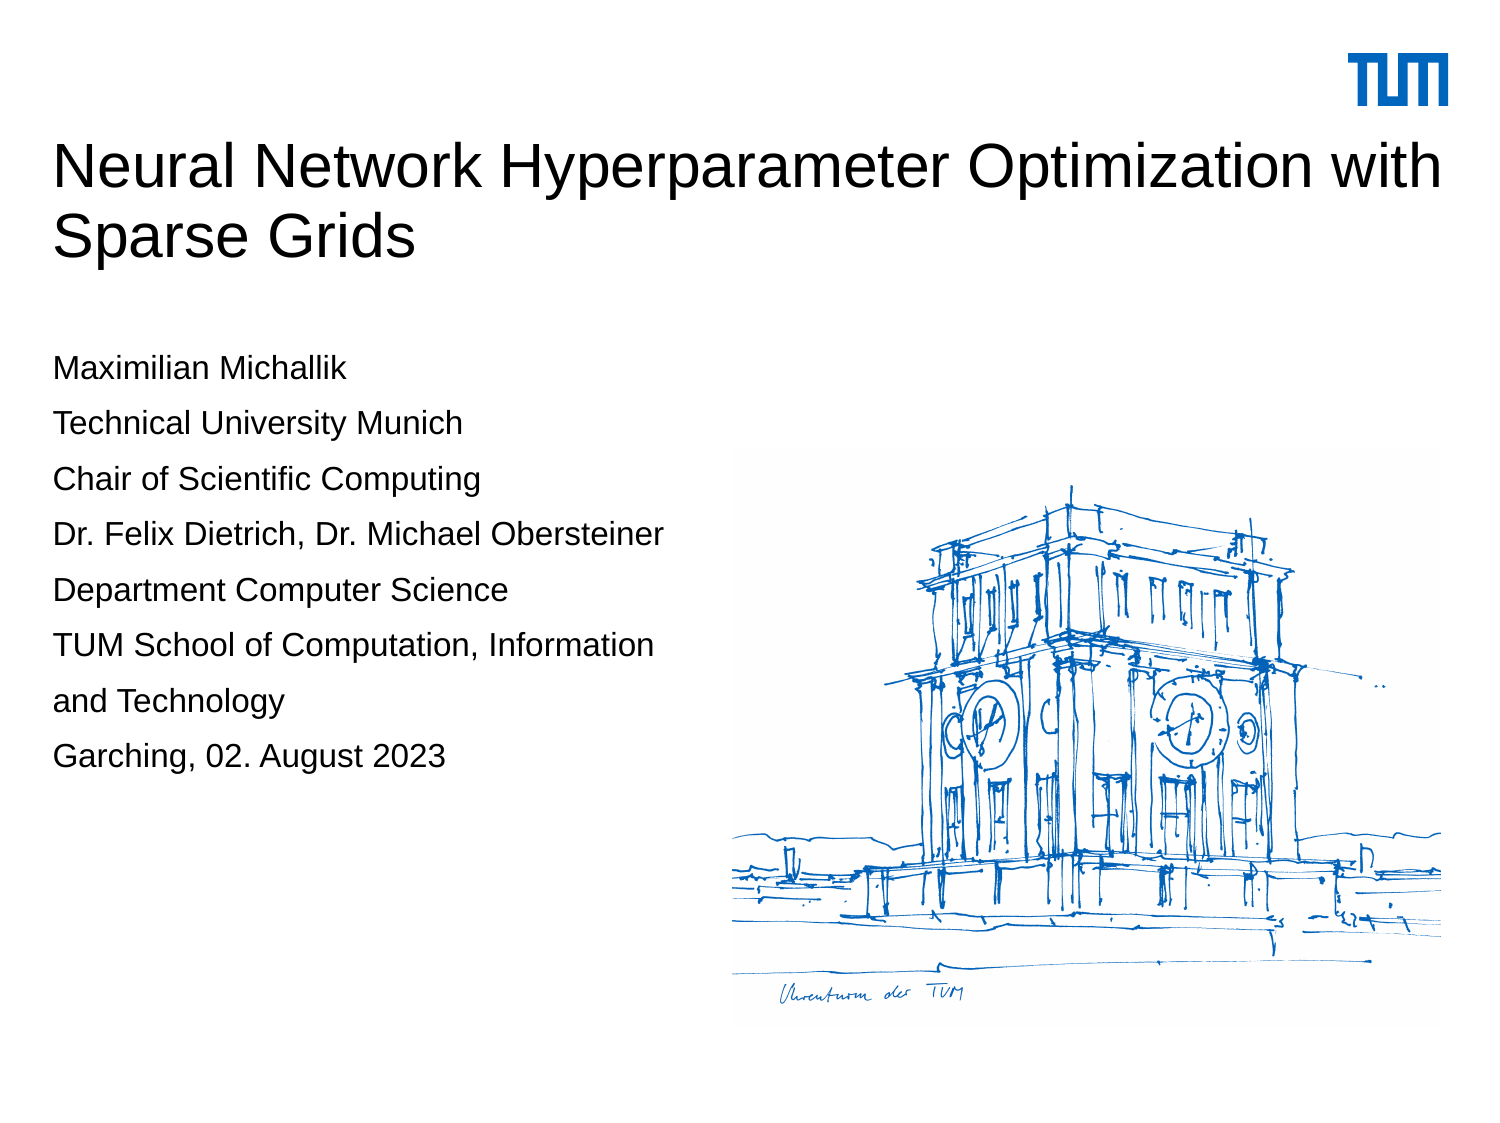

# Neural Network Hyperparameter Optimization with Sparse Grids
Maximilian Michallik
Technical University Munich
Chair of Scientific Computing
Dr. Felix Dietrich, Dr. Michael Obersteiner
Department Computer Science
TUM School of Computation, Information
and Technology
Garching, 02. August 2023